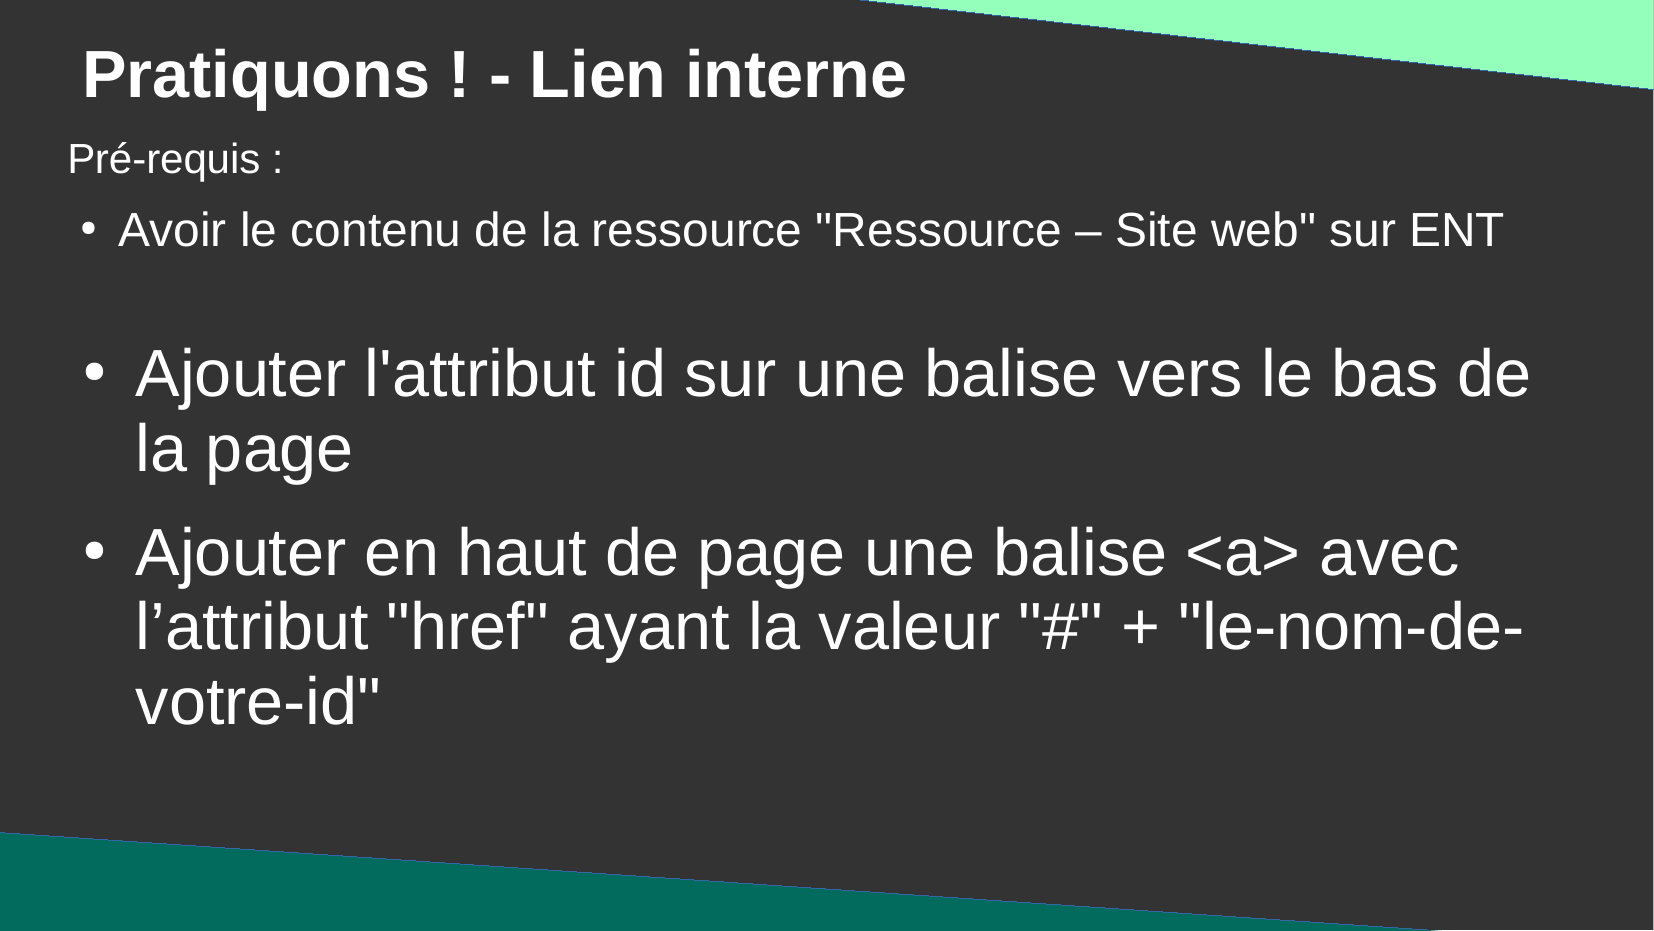

# Pratiquons ! - Lien interne
Pré-requis :
Avoir le contenu de la ressource "Ressource – Site web" sur ENT
Ajouter l'attribut id sur une balise vers le bas de la page
Ajouter en haut de page une balise <a> avec l’attribut "href" ayant la valeur "#" + "le-nom-de-votre-id"